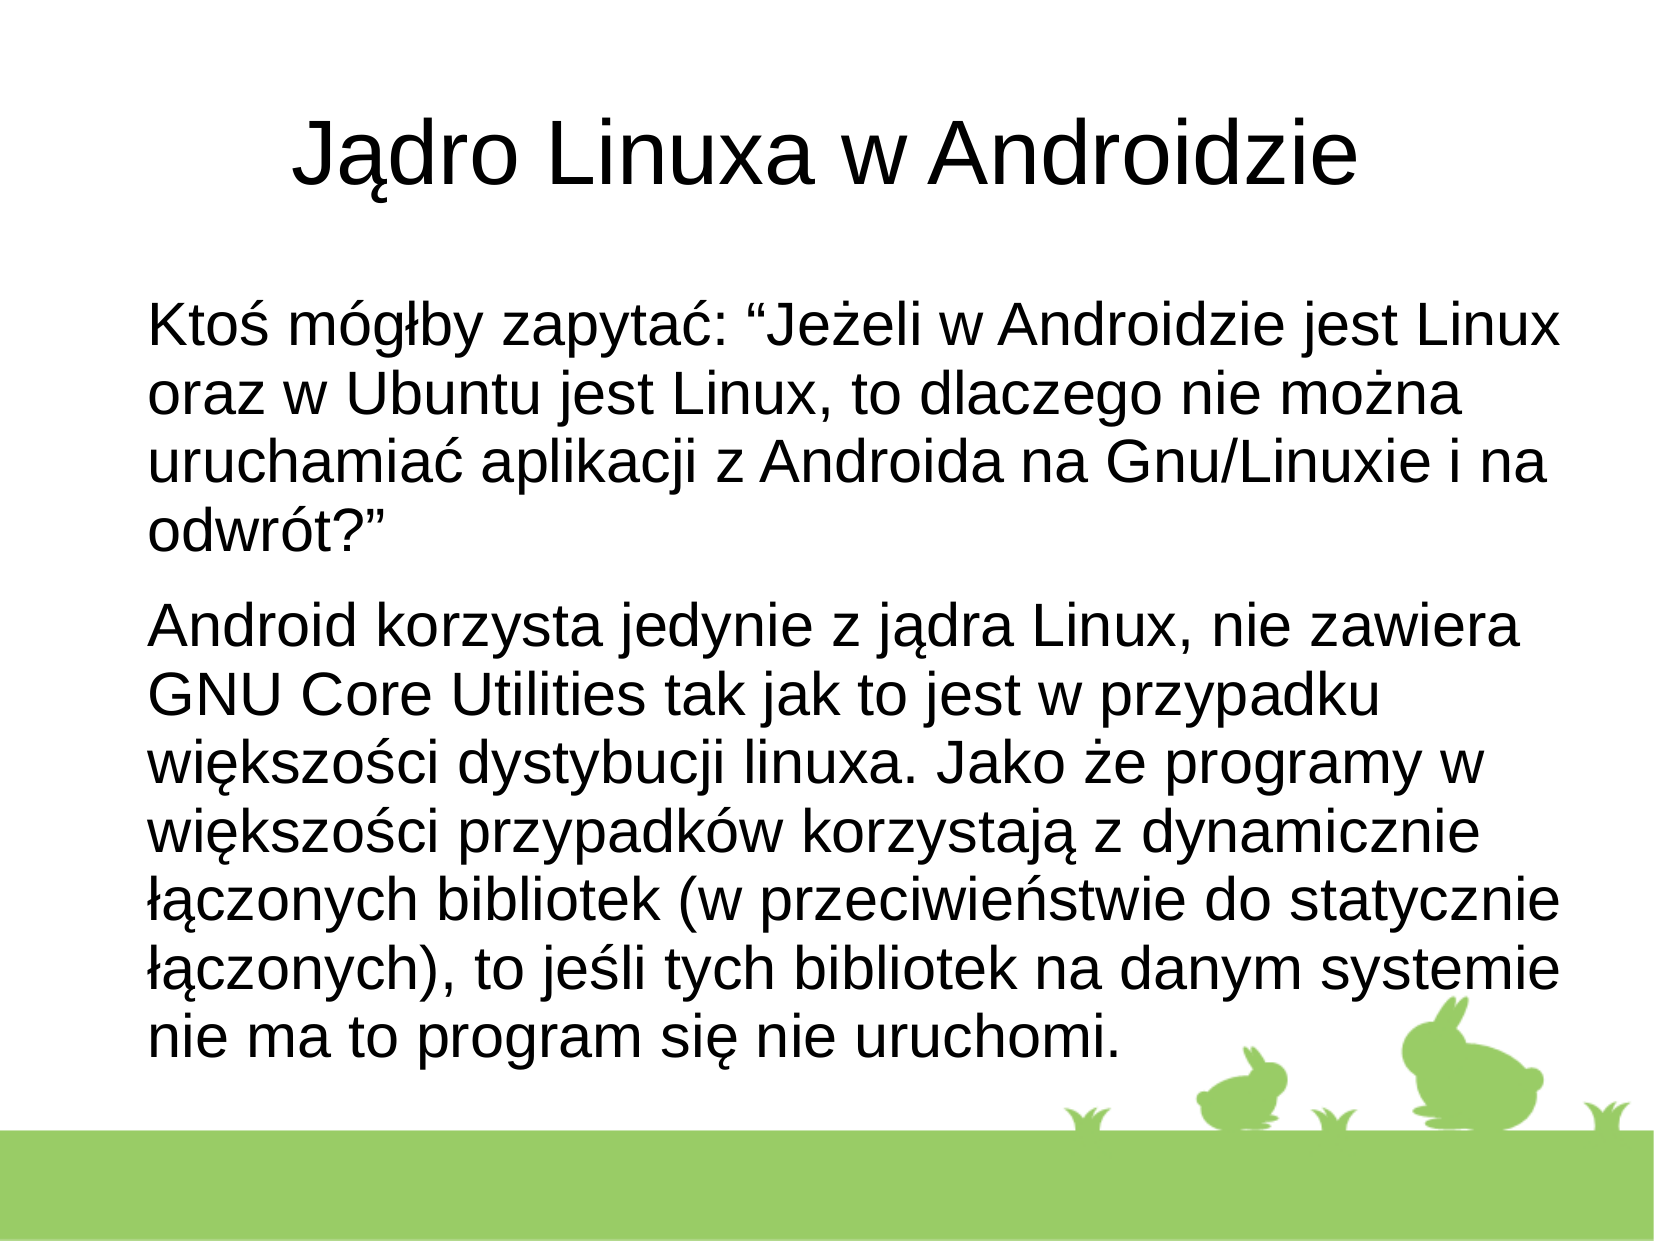

# Jądro Linuxa w Androidzie
Ktoś mógłby zapytać: “Jeżeli w Androidzie jest Linux oraz w Ubuntu jest Linux, to dlaczego nie można uruchamiać aplikacji z Androida na Gnu/Linuxie i na odwrót?”
Android korzysta jedynie z jądra Linux, nie zawiera GNU Core Utilities tak jak to jest w przypadku większości dystybucji linuxa. Jako że programy w większości przypadków korzystają z dynamicznie łączonych bibliotek (w przeciwieństwie do statycznie łączonych), to jeśli tych bibliotek na danym systemie nie ma to program się nie uruchomi.